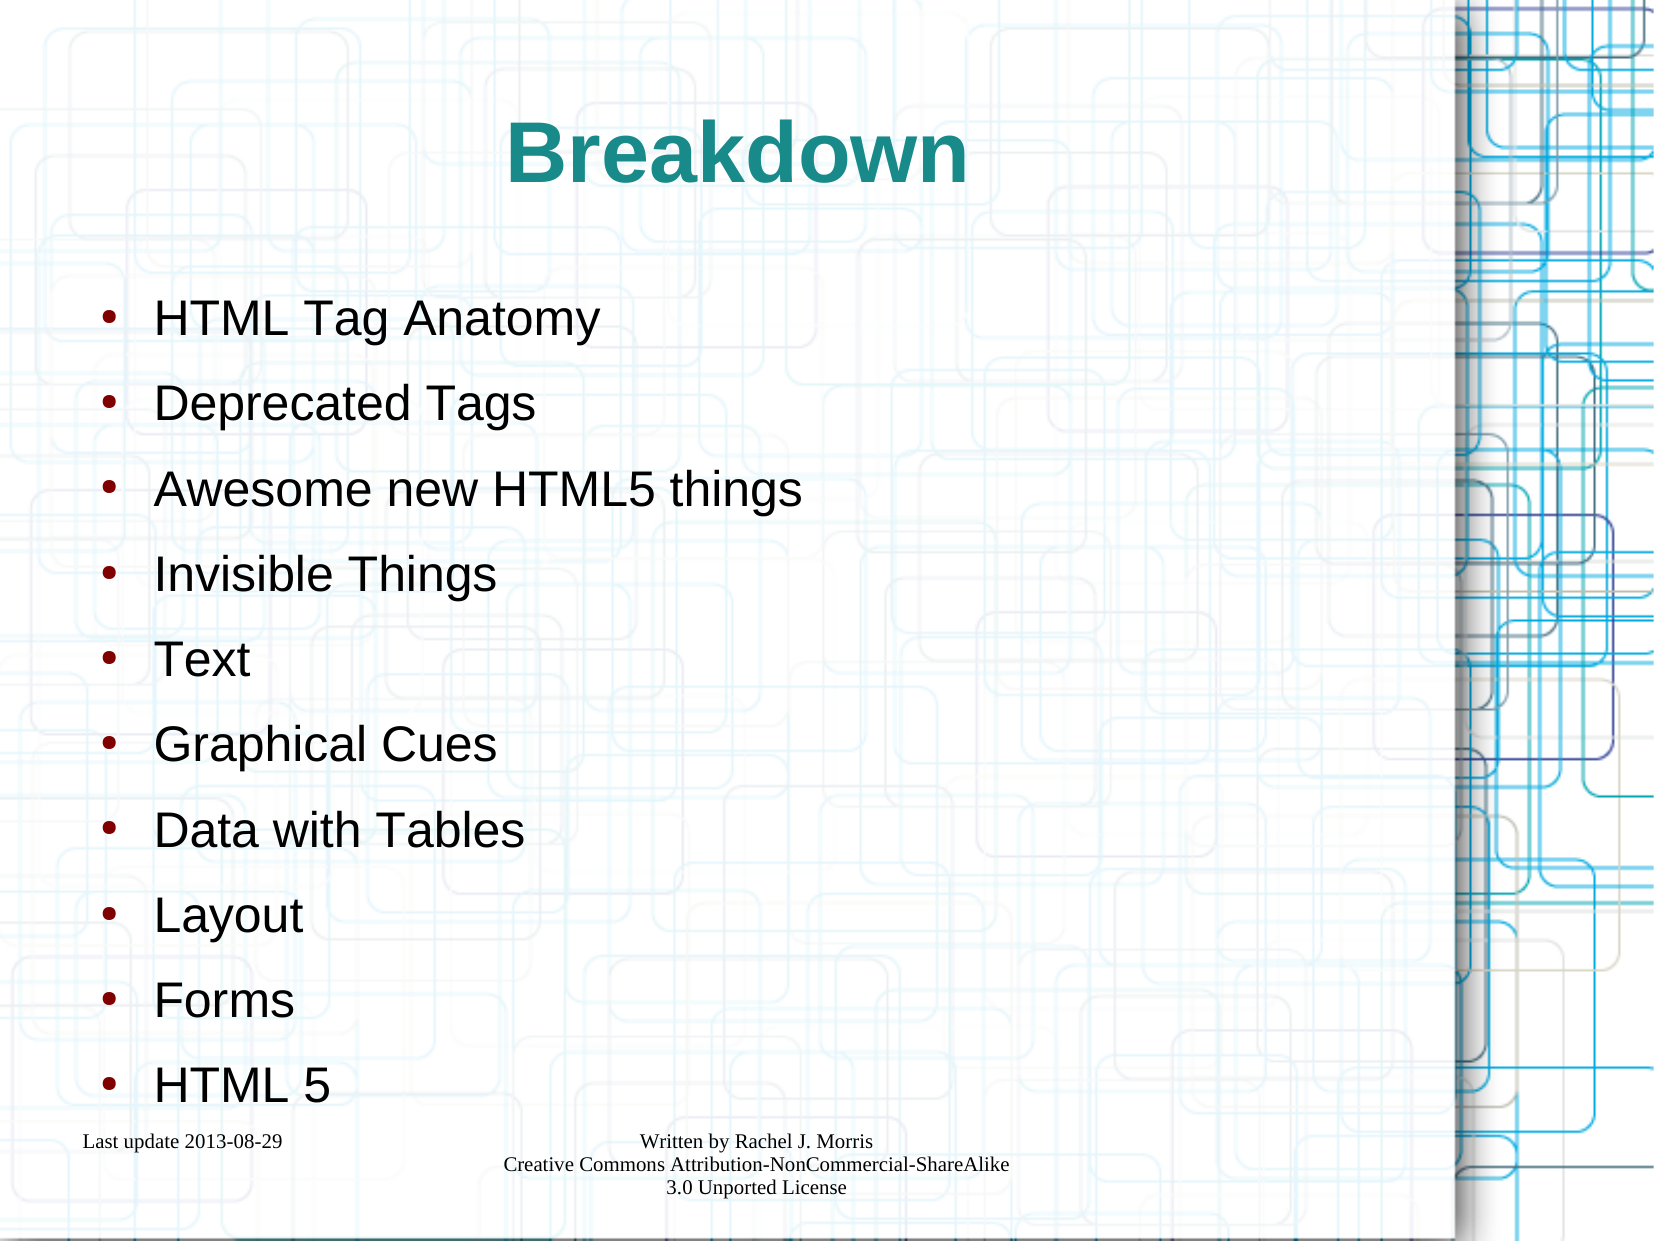

# Breakdown
HTML Tag Anatomy
Deprecated Tags
Awesome new HTML5 things
Invisible Things
Text
Graphical Cues
Data with Tables
Layout
Forms
HTML 5